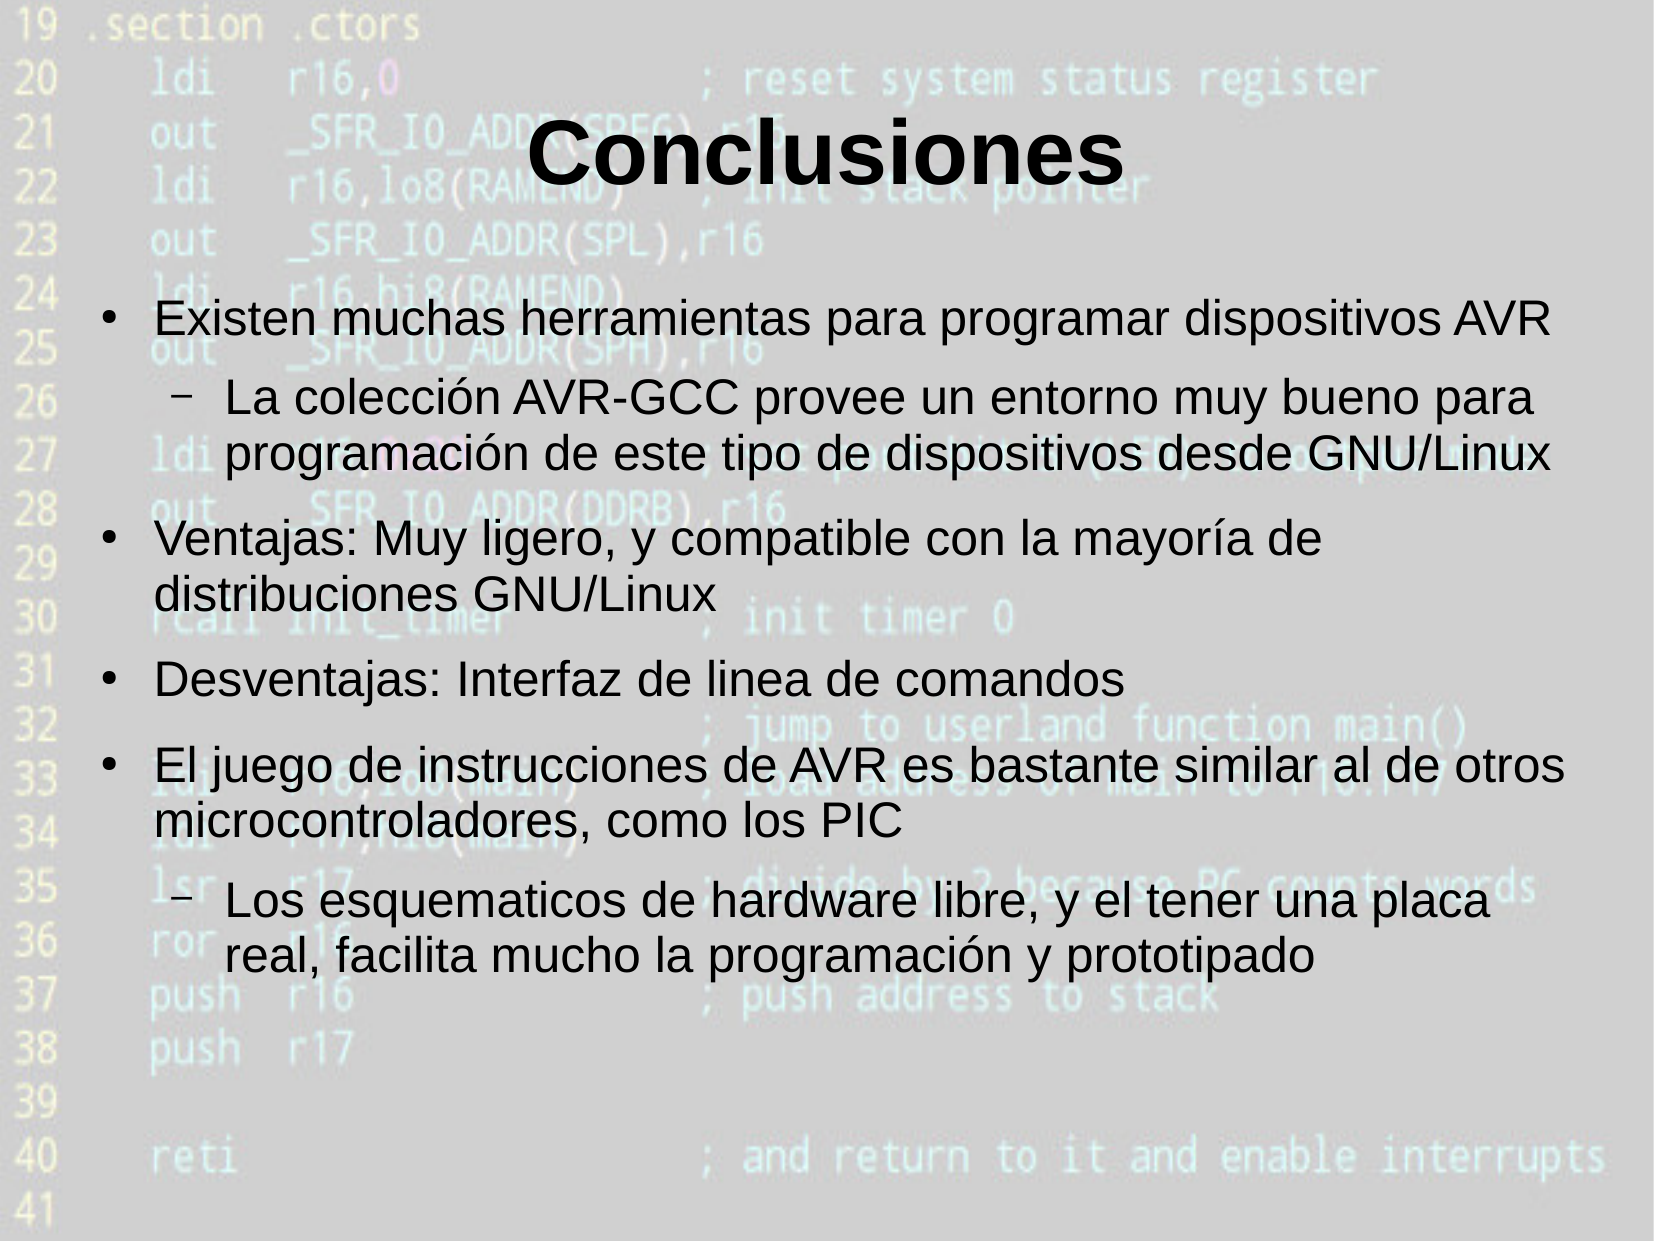

# Conclusiones
Existen muchas herramientas para programar dispositivos AVR
La colección AVR-GCC provee un entorno muy bueno para programación de este tipo de dispositivos desde GNU/Linux
Ventajas: Muy ligero, y compatible con la mayoría de distribuciones GNU/Linux
Desventajas: Interfaz de linea de comandos
El juego de instrucciones de AVR es bastante similar al de otros microcontroladores, como los PIC
Los esquematicos de hardware libre, y el tener una placa real, facilita mucho la programación y prototipado